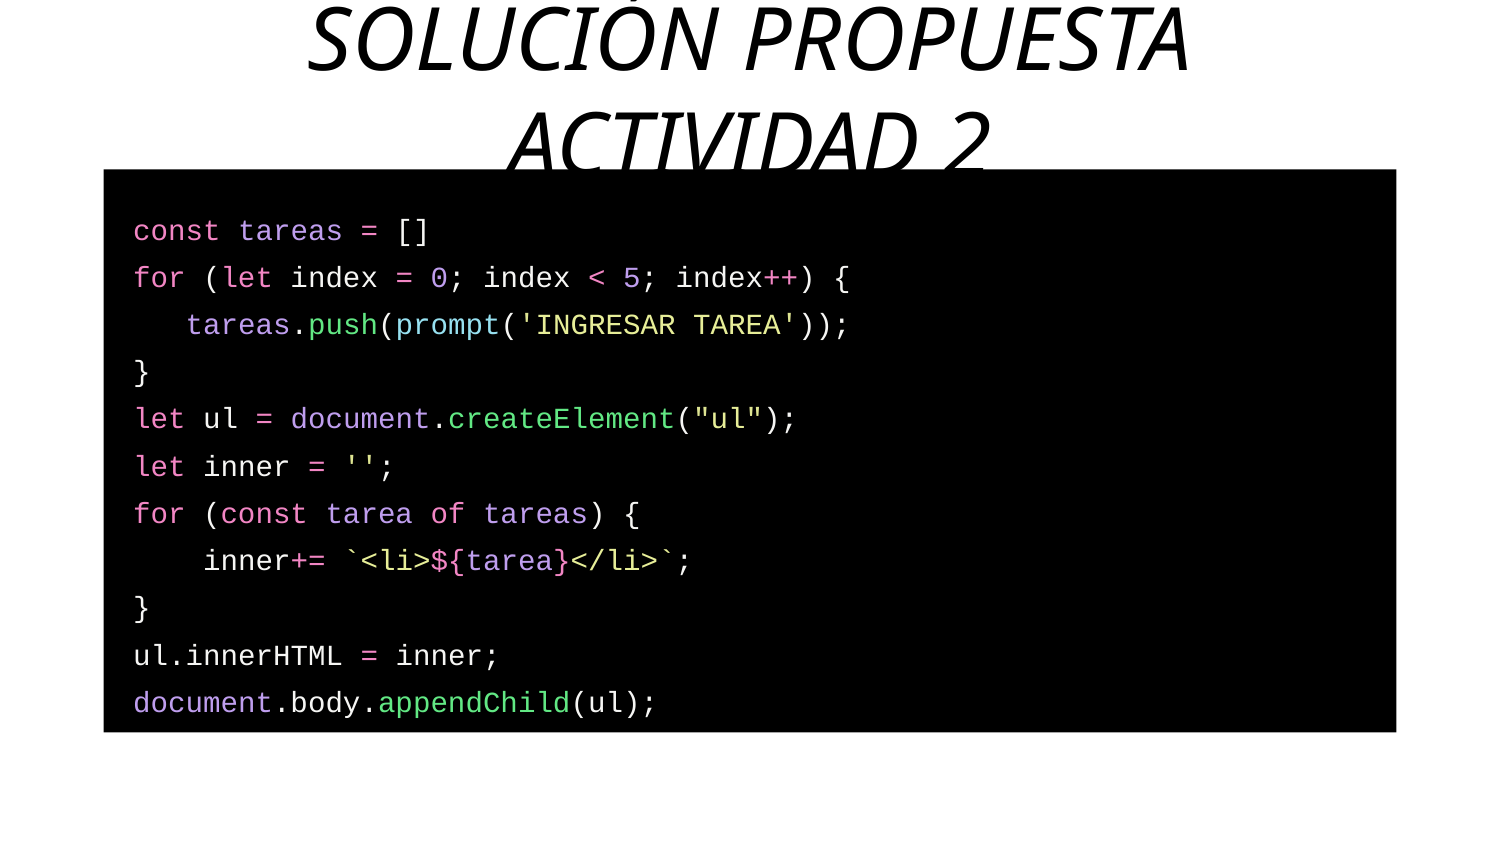

SOLUCIÓN PROPUESTA ACTIVIDAD 2
const tareas = []
for (let index = 0; index < 5; index++) {
 tareas.push(prompt('INGRESAR TAREA'));
}
let ul = document.createElement("ul");
let inner = '';
for (const tarea of tareas) {
 inner+= `<li>${tarea}</li>`;
}
ul.innerHTML = inner;
document.body.appendChild(ul);